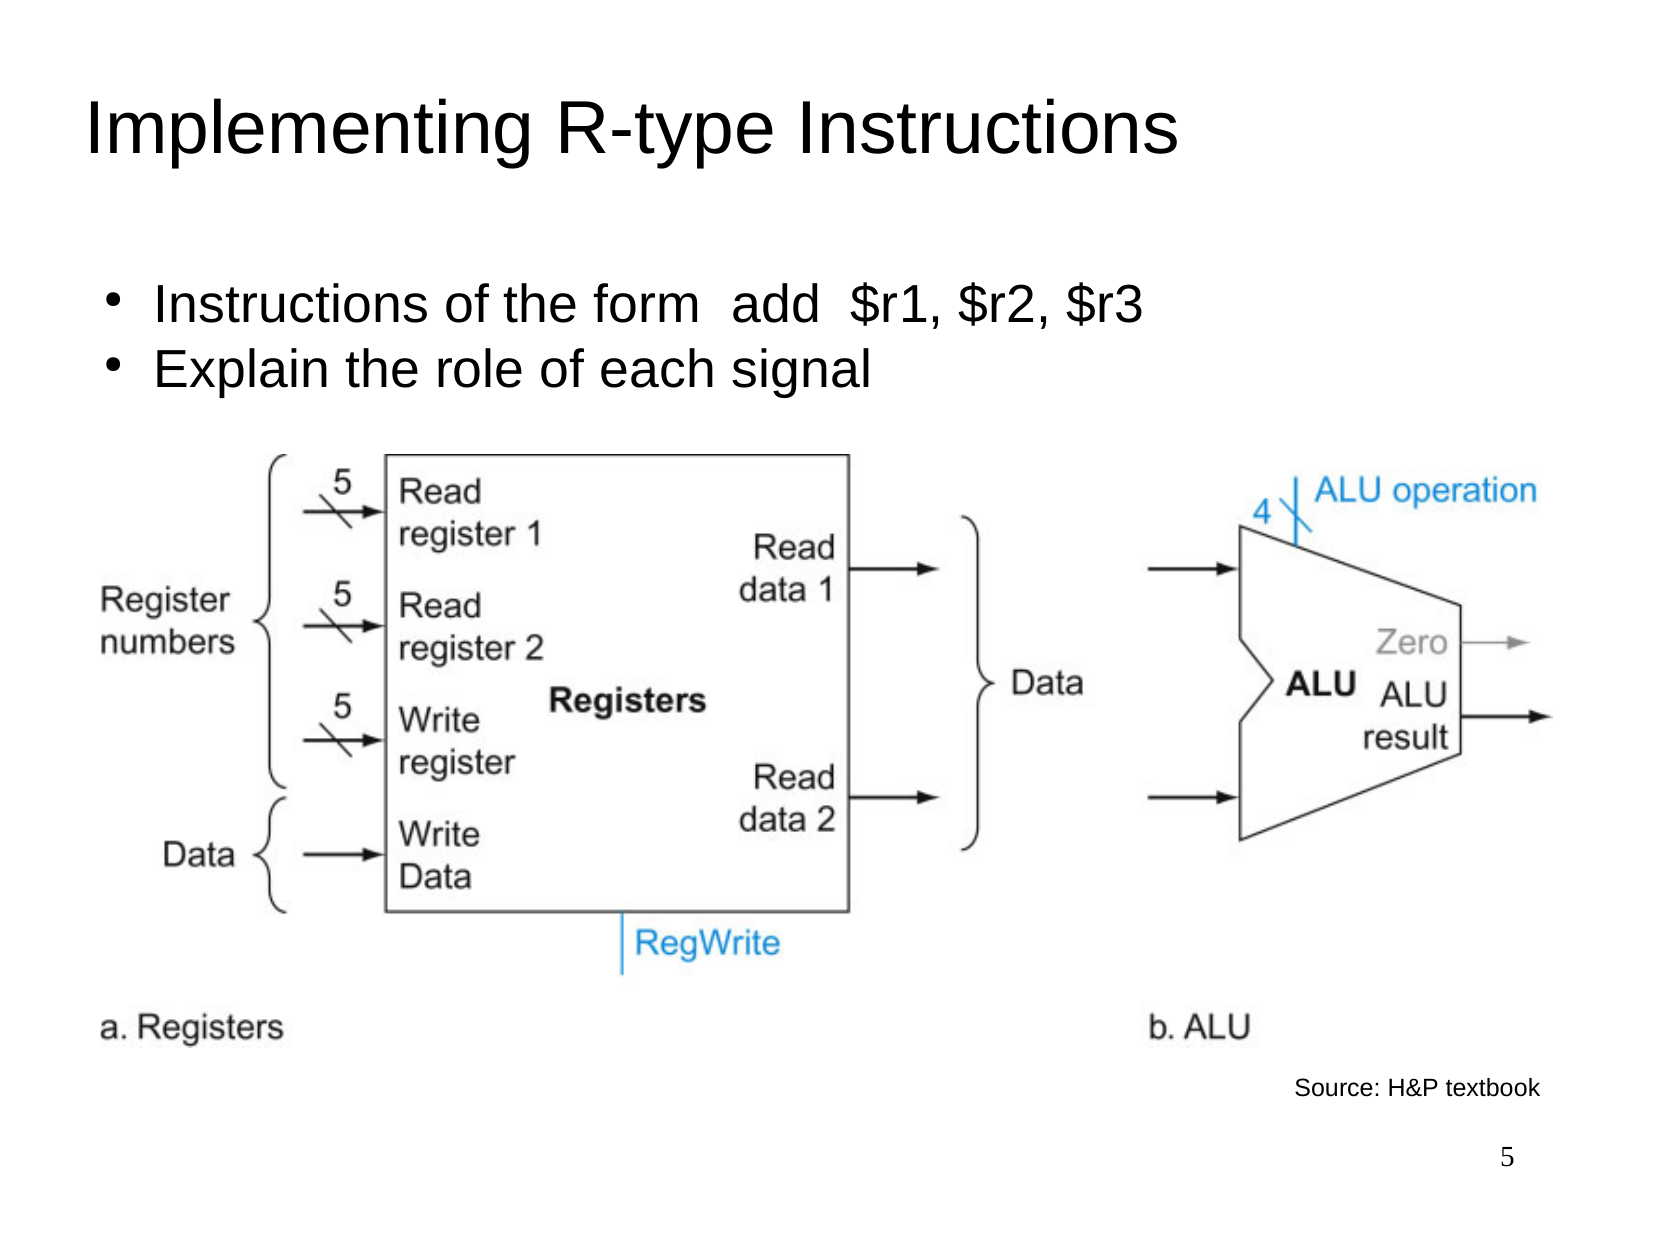

Implementing R-type Instructions
 Instructions of the form add $r1, $r2, $r3
 Explain the role of each signal
Source: H&P textbook